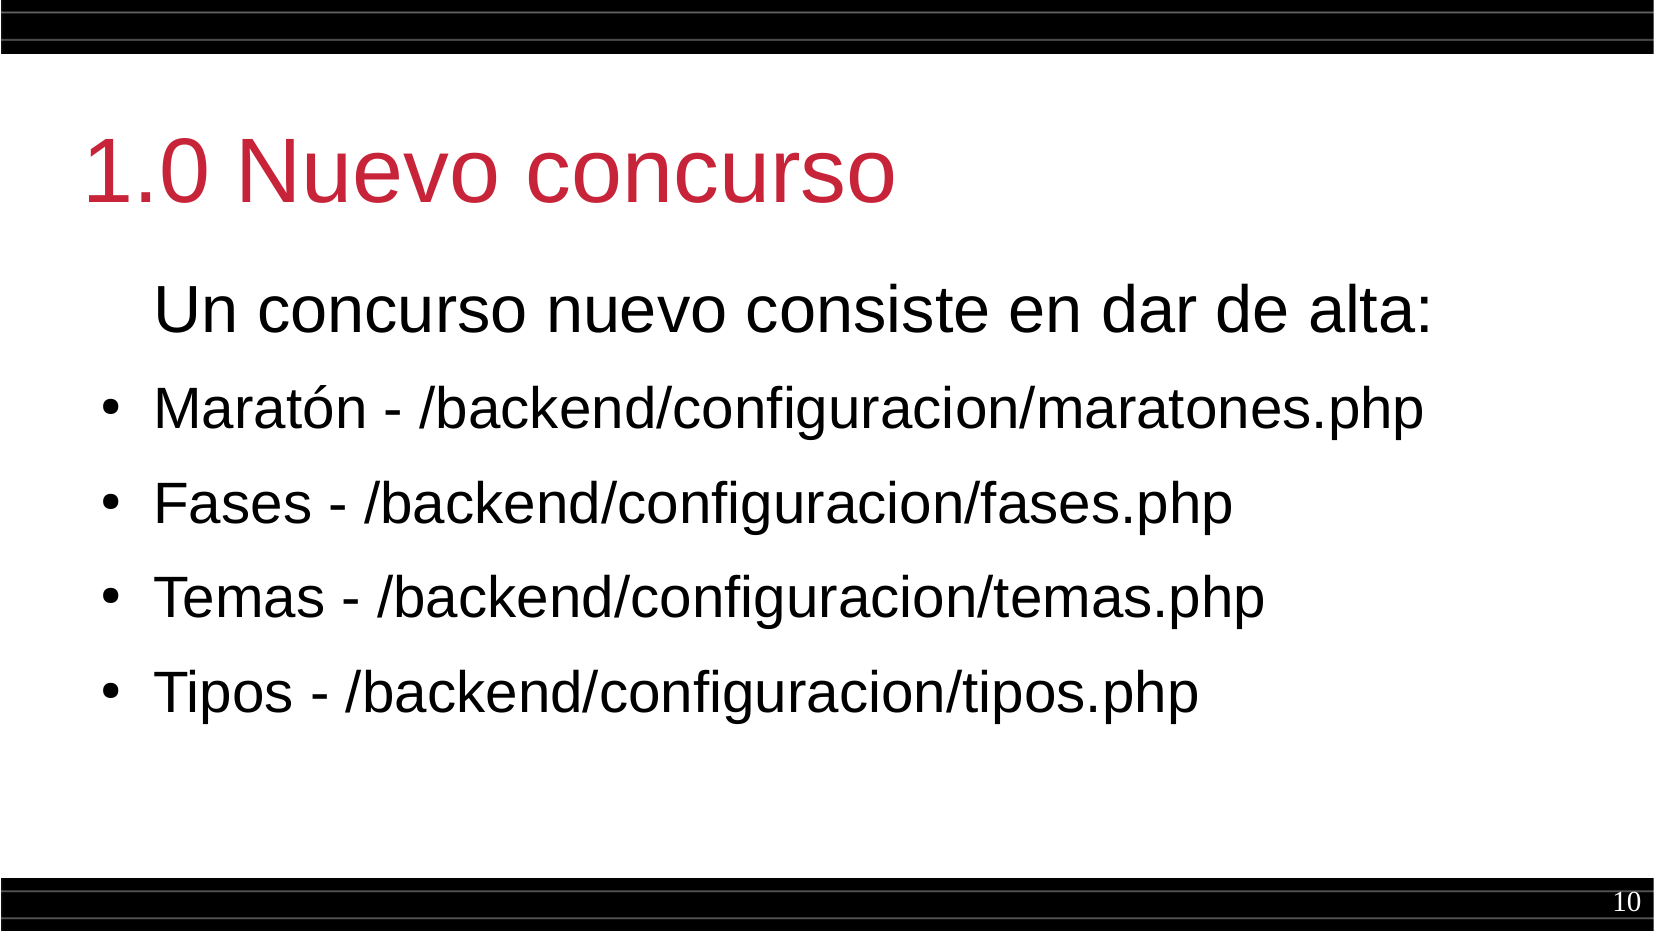

# 1.0 Nuevo concurso
Un concurso nuevo consiste en dar de alta:
Maratón - /backend/configuracion/maratones.php
Fases - /backend/configuracion/fases.php
Temas - /backend/configuracion/temas.php
Tipos - /backend/configuracion/tipos.php